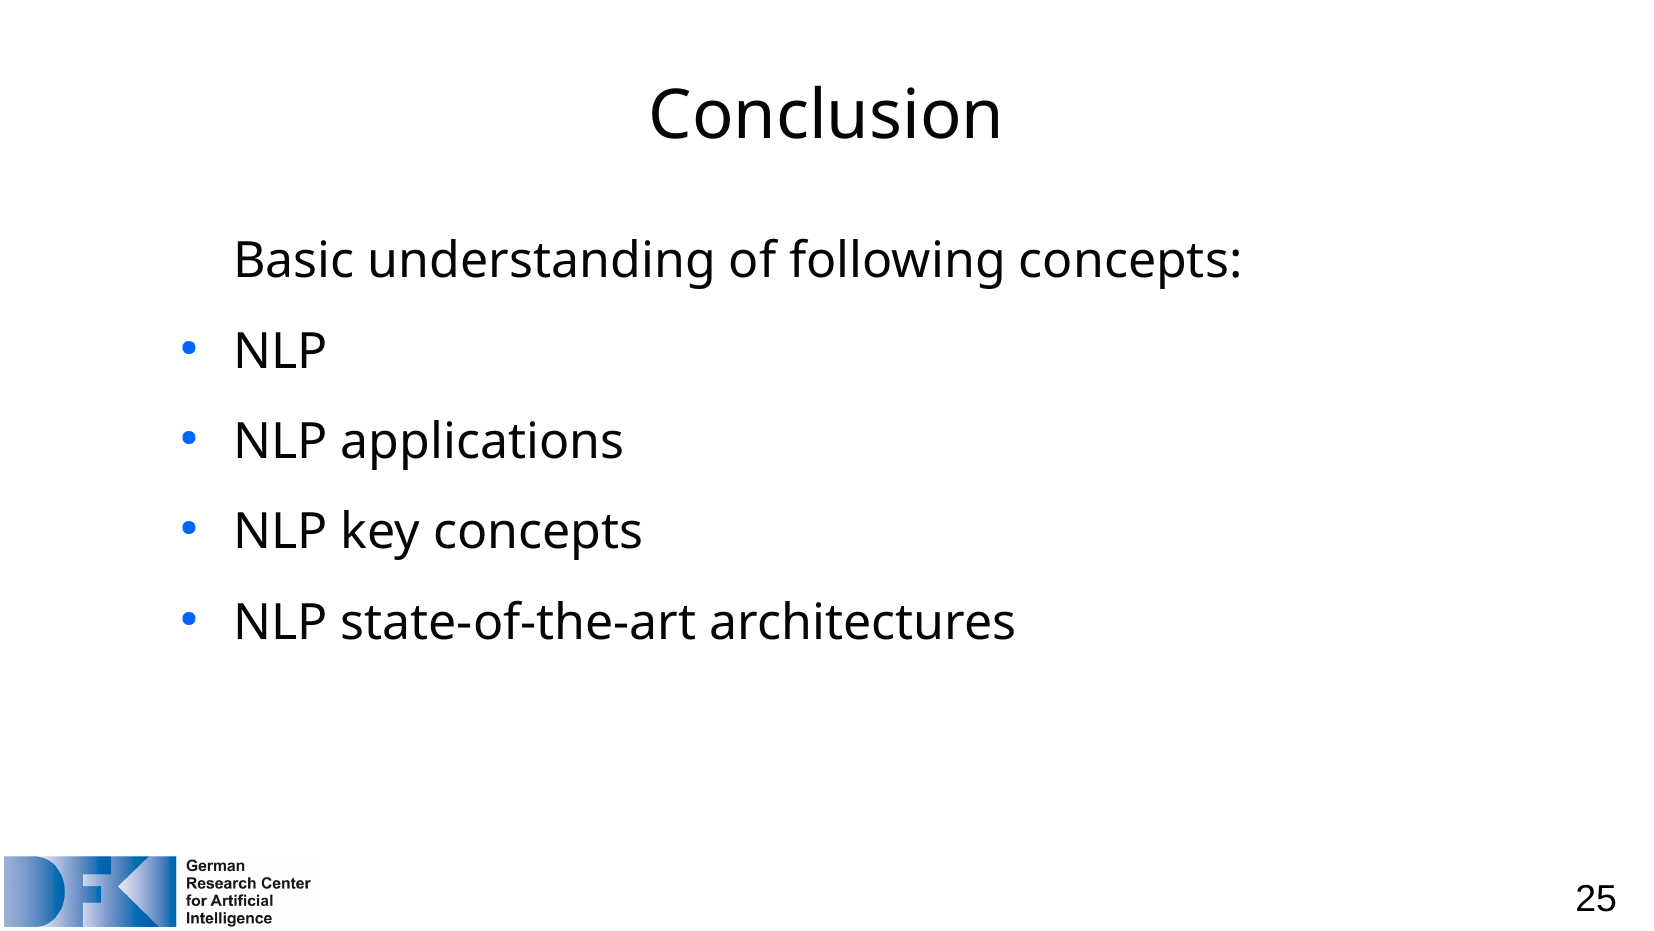

# Conclusion
Basic understanding of following concepts:
NLP
NLP applications
NLP key concepts
NLP state-of-the-art architectures